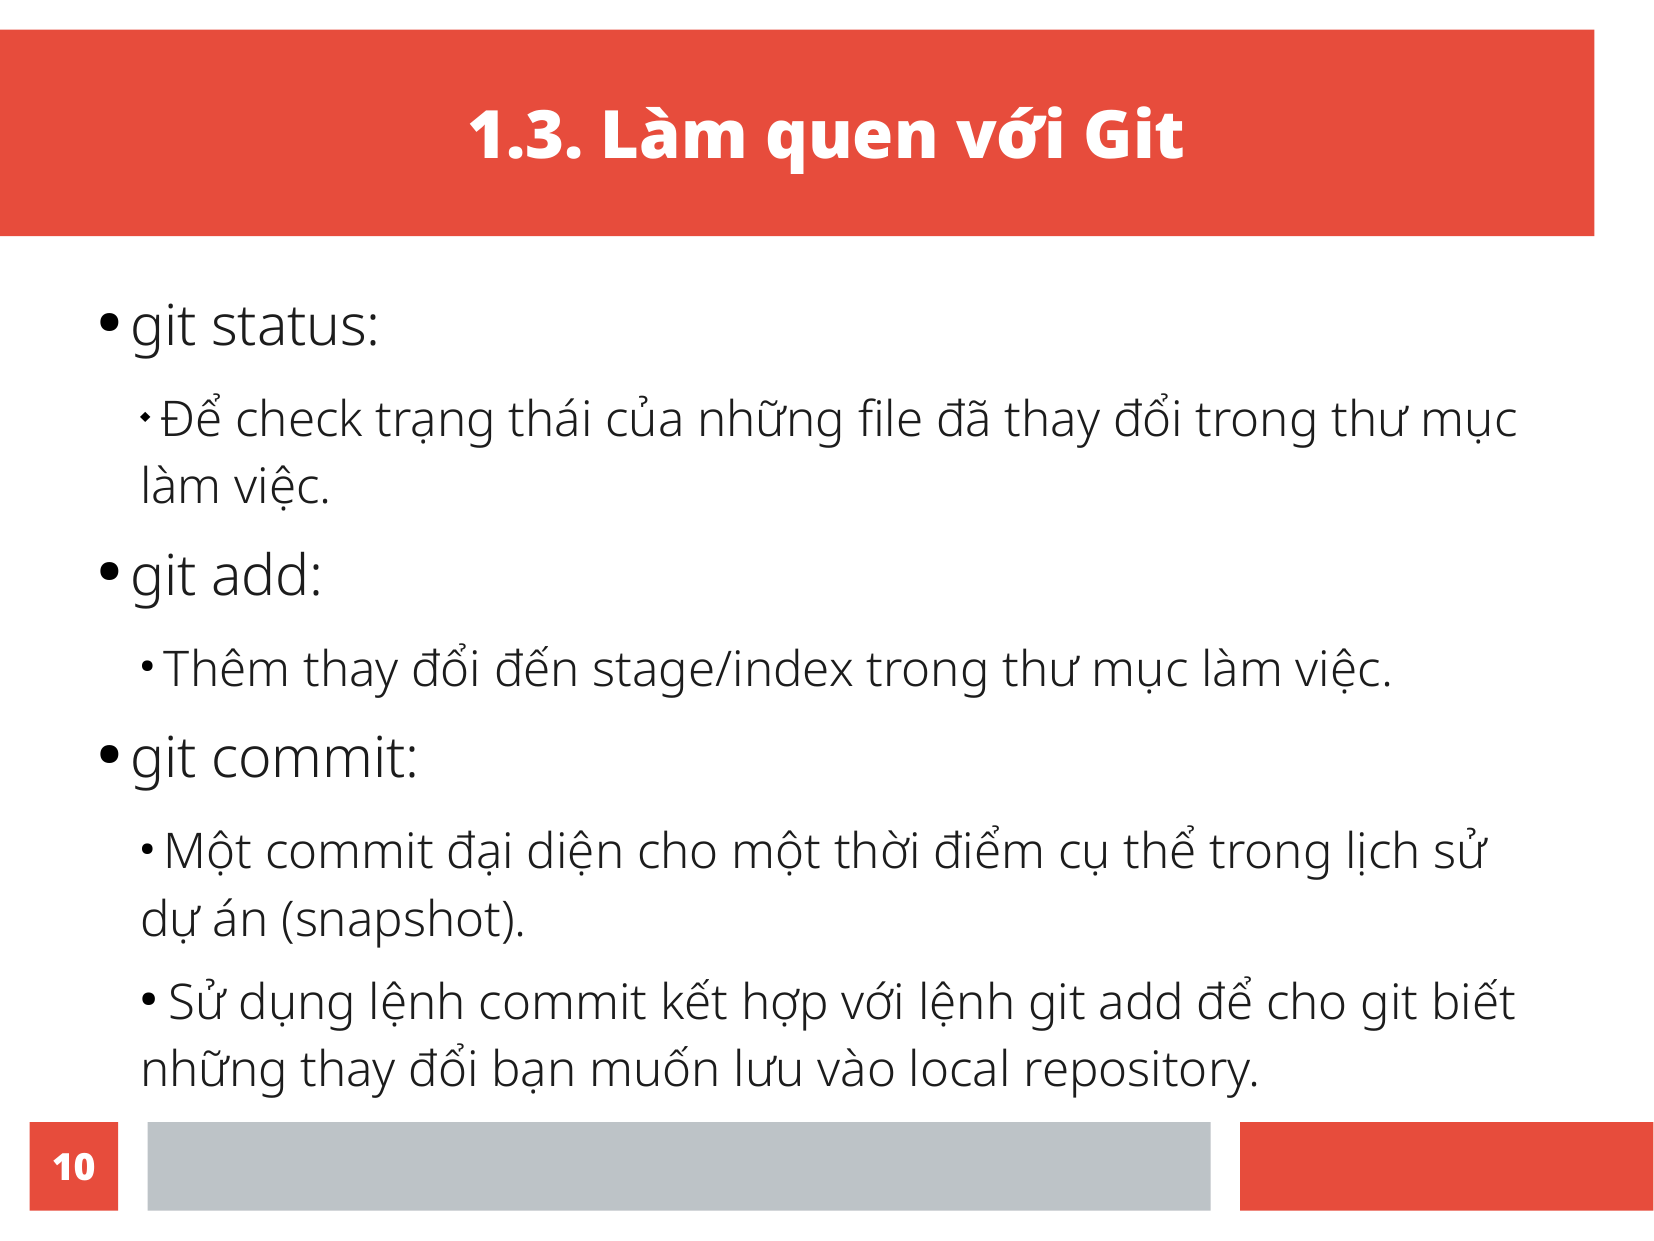

# 1.3. Làm quen với Git
 git status:
 Để check trạng thái của những file đã thay đổi trong thư mục làm việc.
 git add:
 Thêm thay đổi đến stage/index trong thư mục làm việc.
 git commit:
 Một commit đại diện cho một thời điểm cụ thể trong lịch sử dự án (snapshot).
 Sử dụng lệnh commit kết hợp với lệnh git add để cho git biết những thay đổi bạn muốn lưu vào local repository.
10